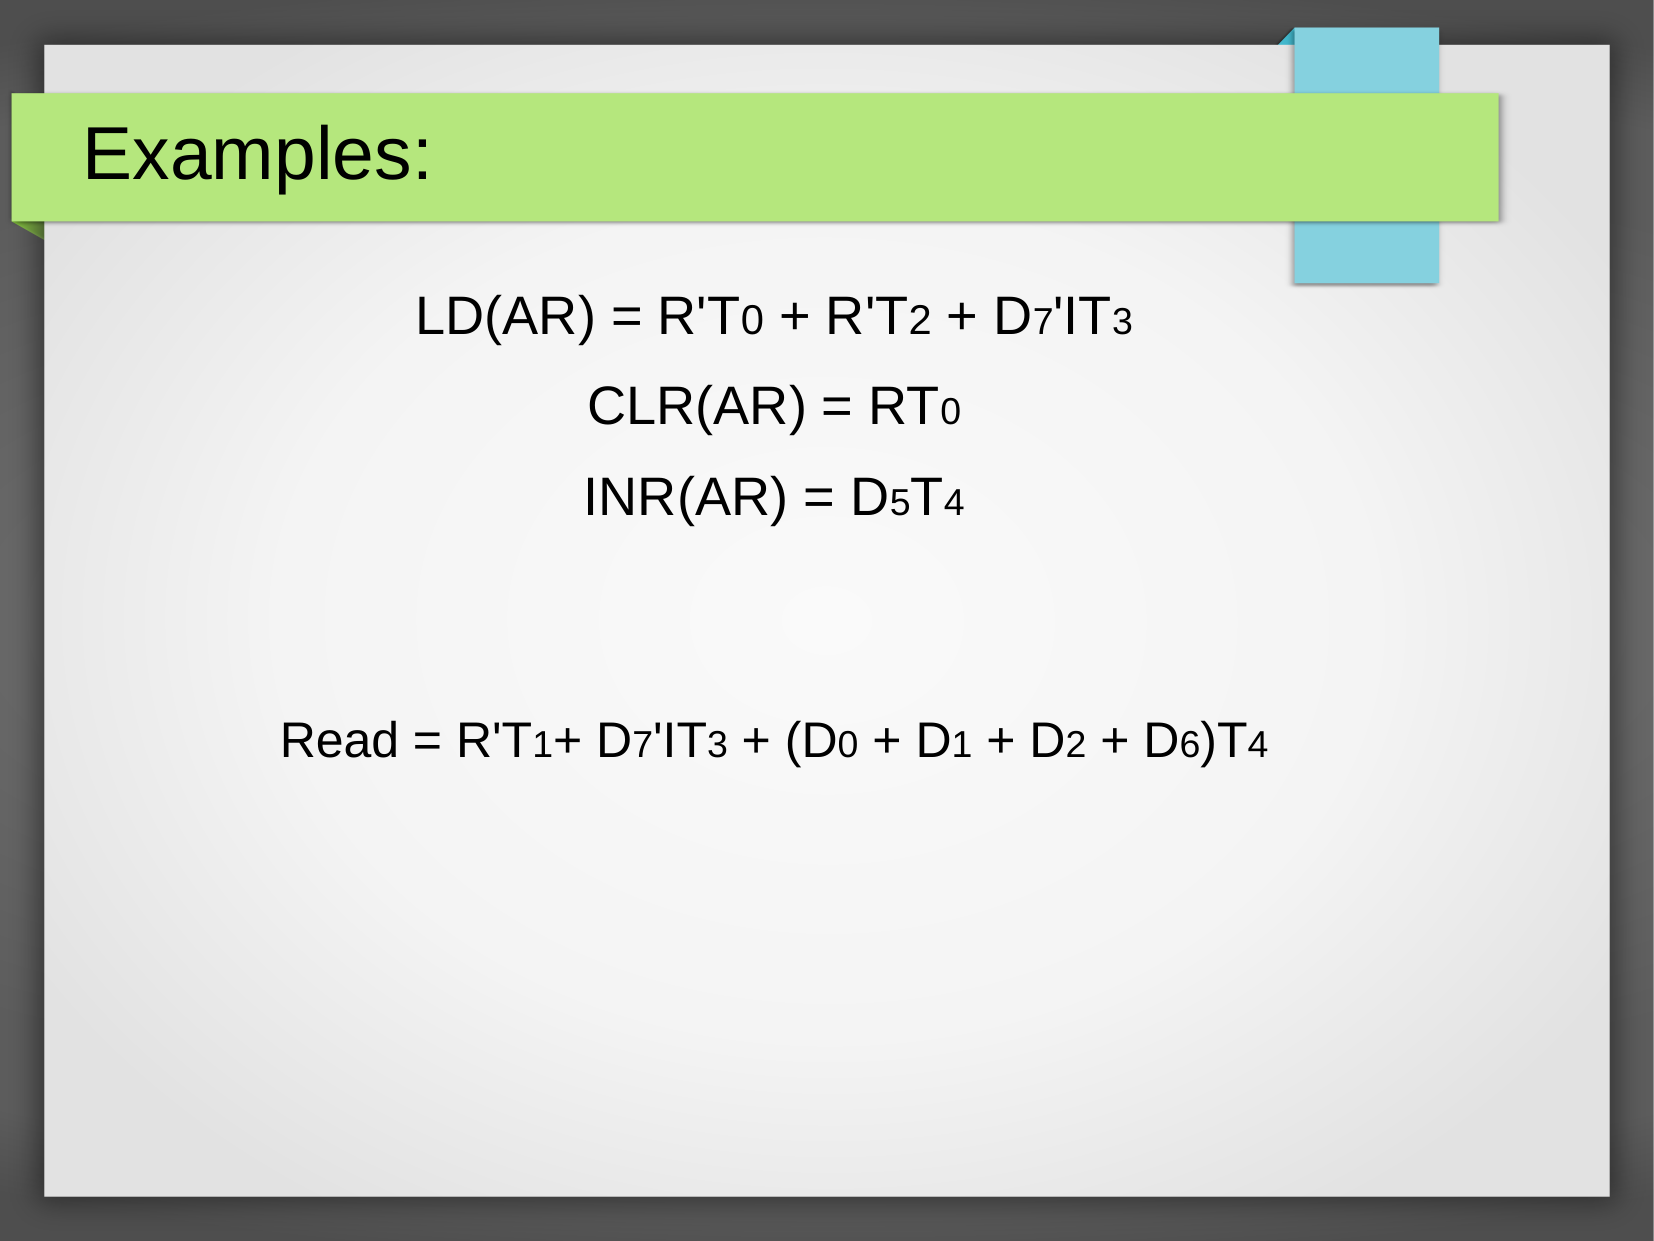

# Examples:
LD(AR) = R'T0 + R'T2 + D7'IT3
CLR(AR) = RT0
INR(AR) = D5T4
Read = R'T1+ D7'IT3 + (D0 + D1 + D2 + D6)T4